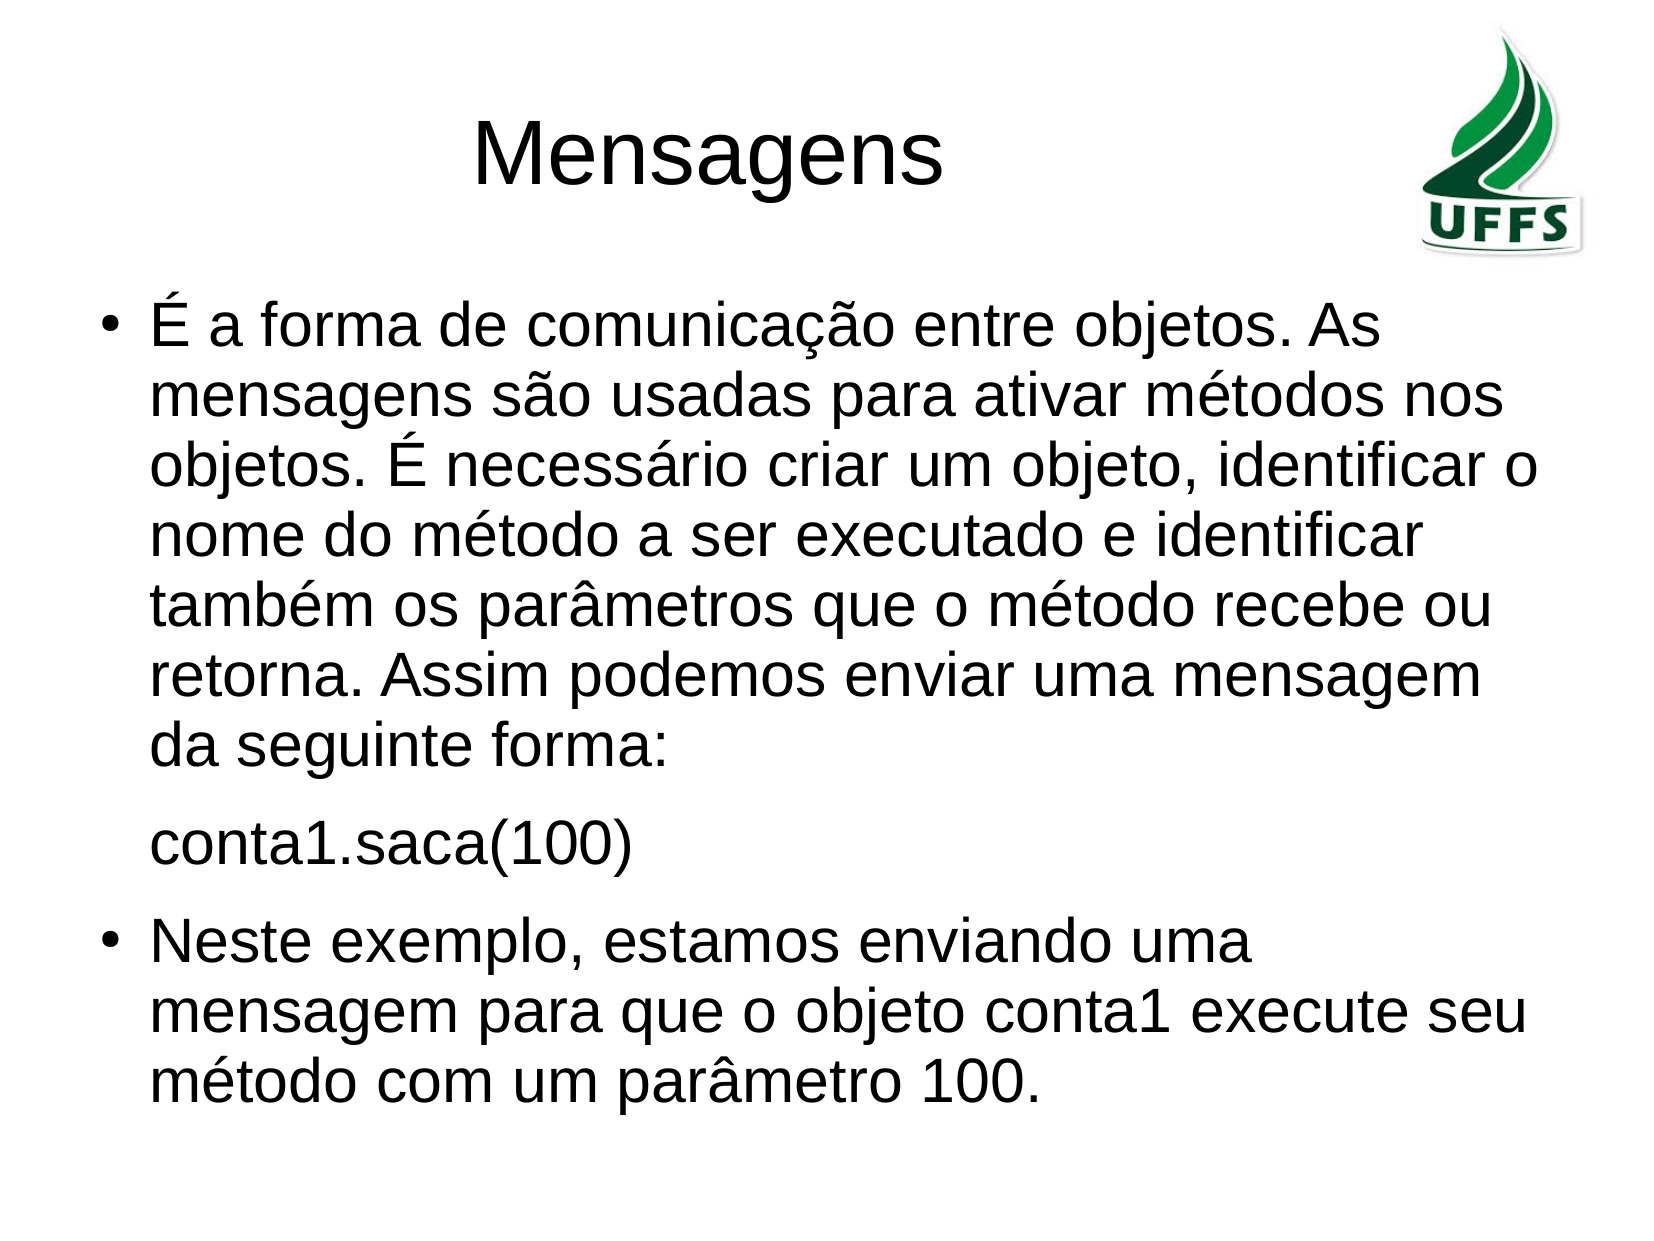

# Mensagens
É a forma de comunicação entre objetos. As mensagens são usadas para ativar métodos nos objetos. É necessário criar um objeto, identificar o nome do método a ser executado e identificar também os parâmetros que o método recebe ou retorna. Assim podemos enviar uma mensagem da seguinte forma:
conta1.saca(100)
Neste exemplo, estamos enviando uma mensagem para que o objeto conta1 execute seu método com um parâmetro 100.